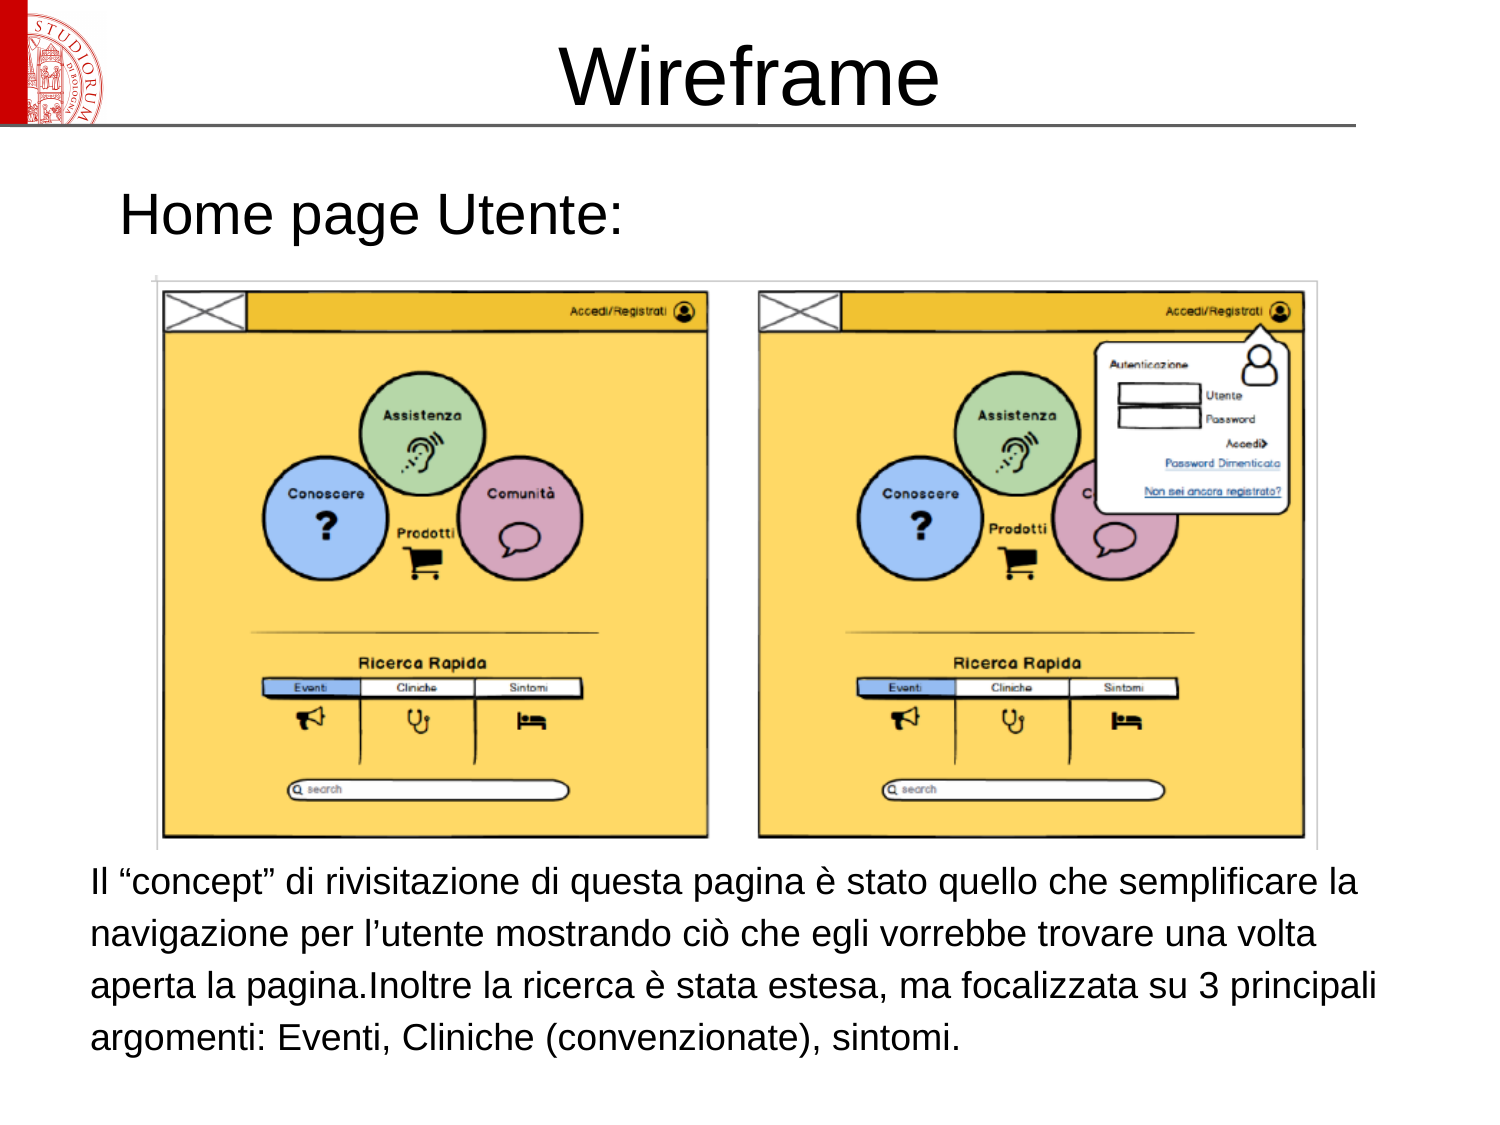

# Wireframe
Home page Utente:
Il “concept” di rivisitazione di questa pagina è stato quello che semplificare la navigazione per l’utente mostrando ciò che egli vorrebbe trovare una volta aperta la pagina.Inoltre la ricerca è stata estesa, ma focalizzata su 3 principali argomenti: Eventi, Cliniche (convenzionate), sintomi.